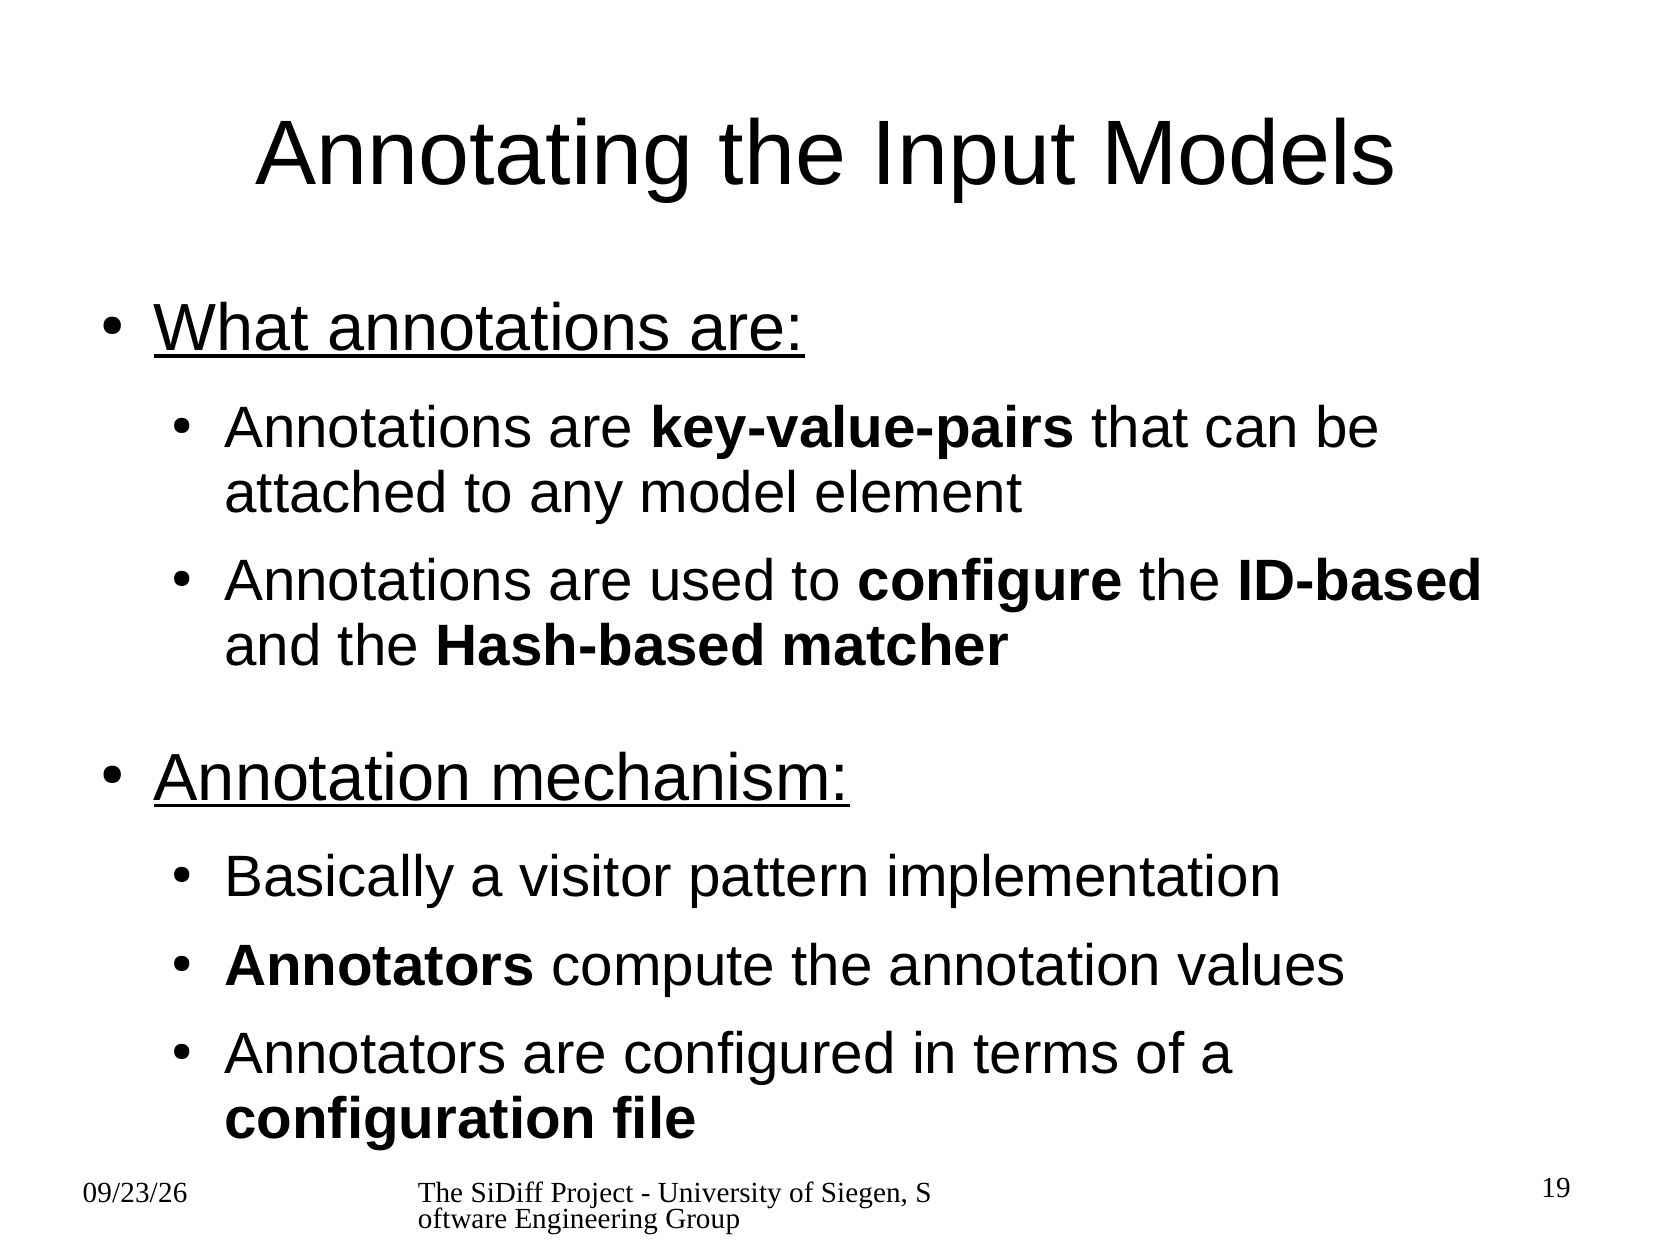

# Annotating the Input Models
What annotations are:
Annotations are key-value-pairs that can be attached to any model element
Annotations are used to configure the ID-based and the Hash-based matcher
Annotation mechanism:
Basically a visitor pattern implementation
Annotators compute the annotation values
Annotators are configured in terms of a configuration file
19
The SiDiff Project - University of Siegen, Software Engineering Group